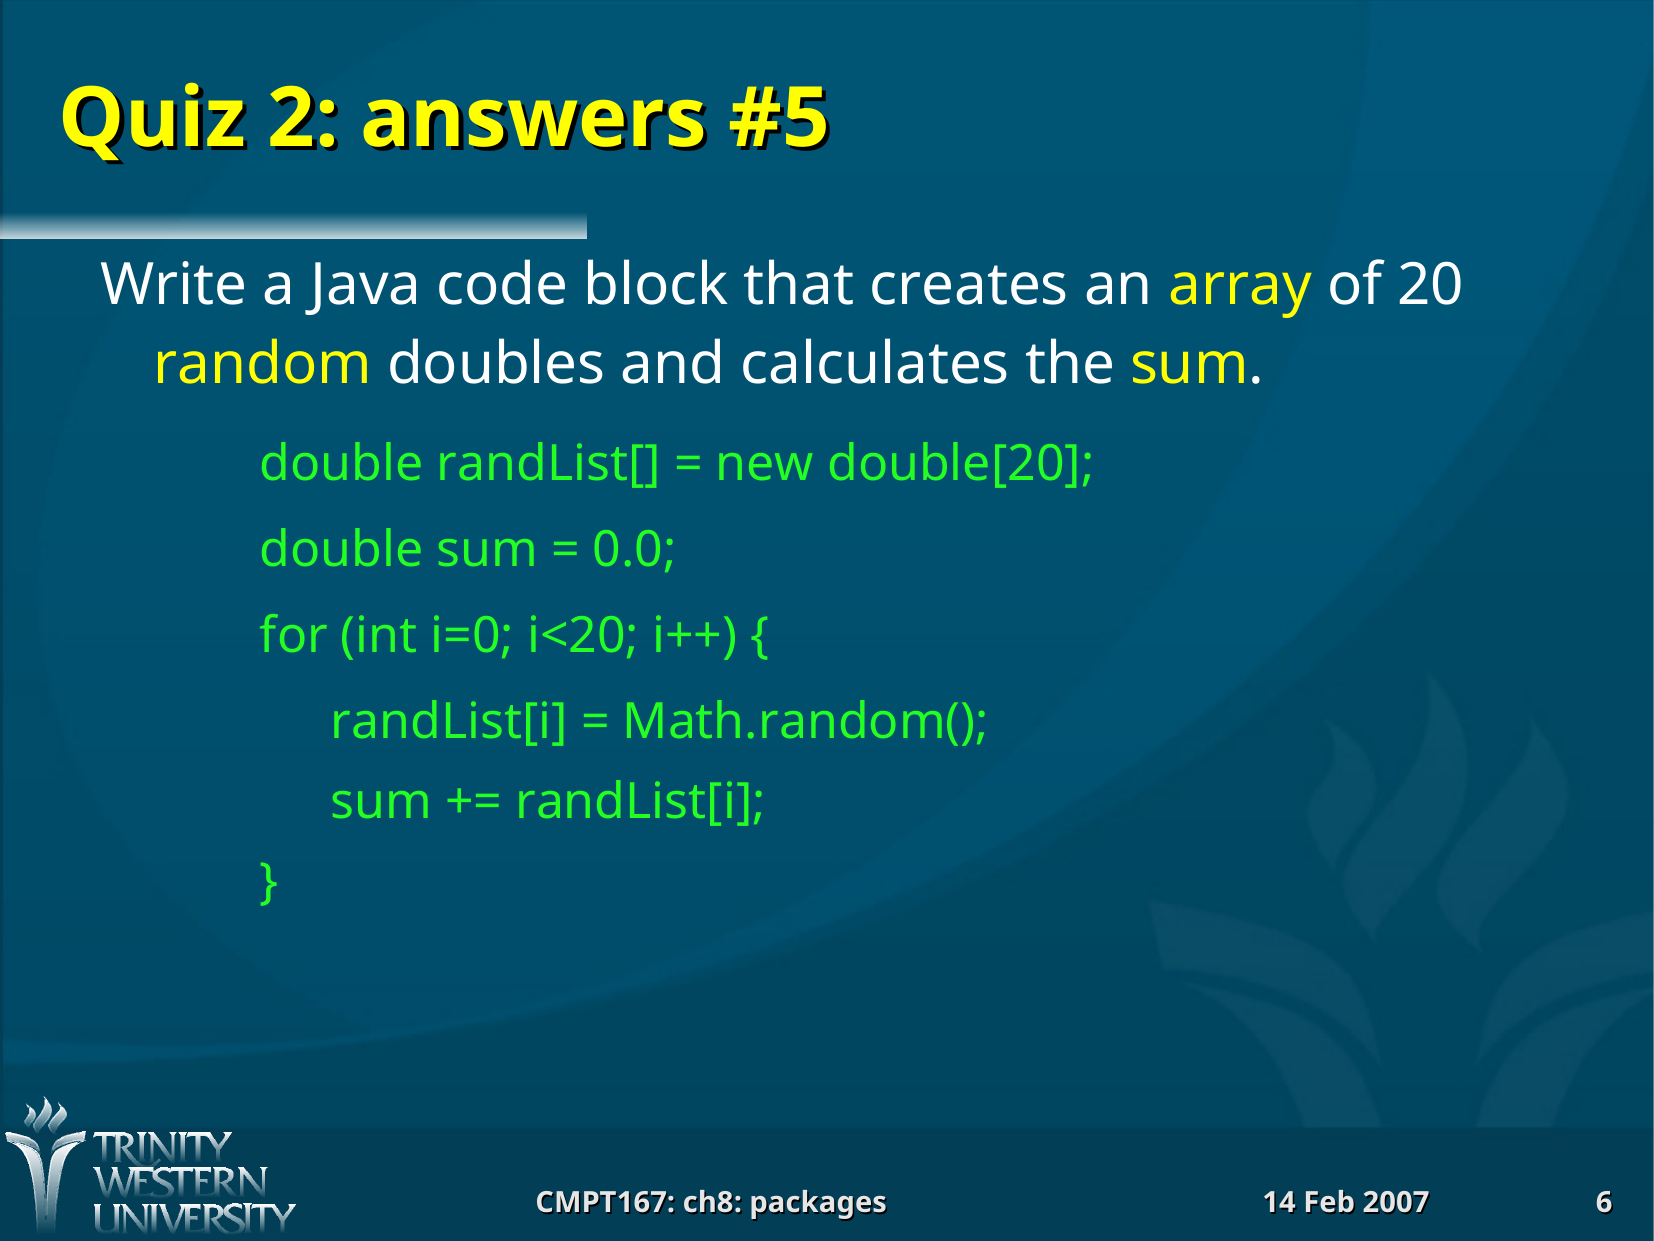

# Quiz 2: answers #5
Write a Java code block that creates an array of 20 random doubles and calculates the sum.
double randList[] = new double[20];
double sum = 0.0;
for (int i=0; i<20; i++) {
randList[i] = Math.random();
sum += randList[i];
}
CMPT167: ch8: packages
14 Feb 2007
6